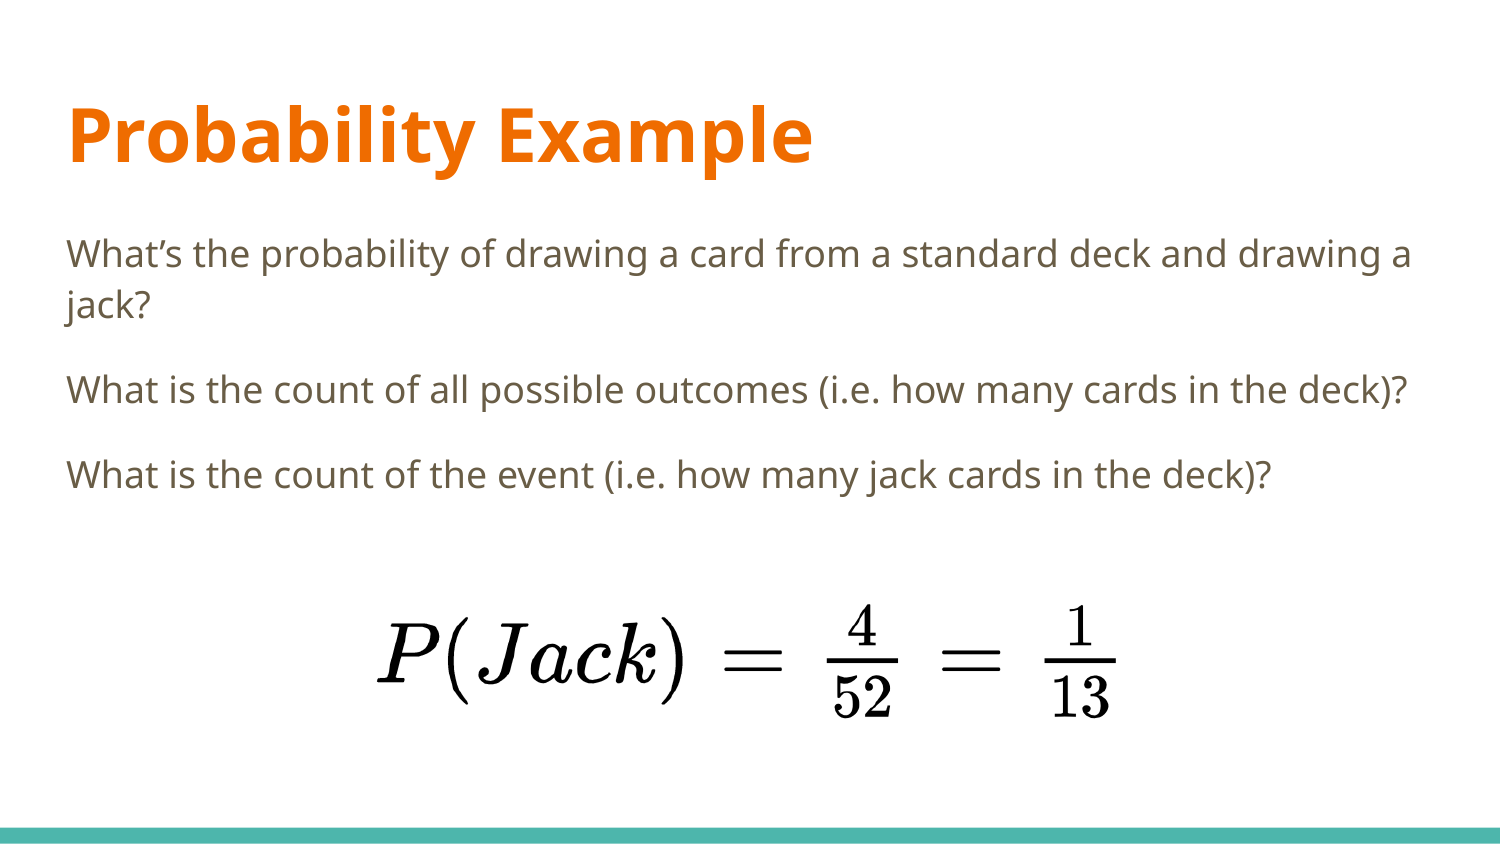

# Probability Example
What’s the probability of drawing a card from a standard deck and drawing a jack?
What is the count of all possible outcomes (i.e. how many cards in the deck)?
What is the count of the event (i.e. how many jack cards in the deck)?